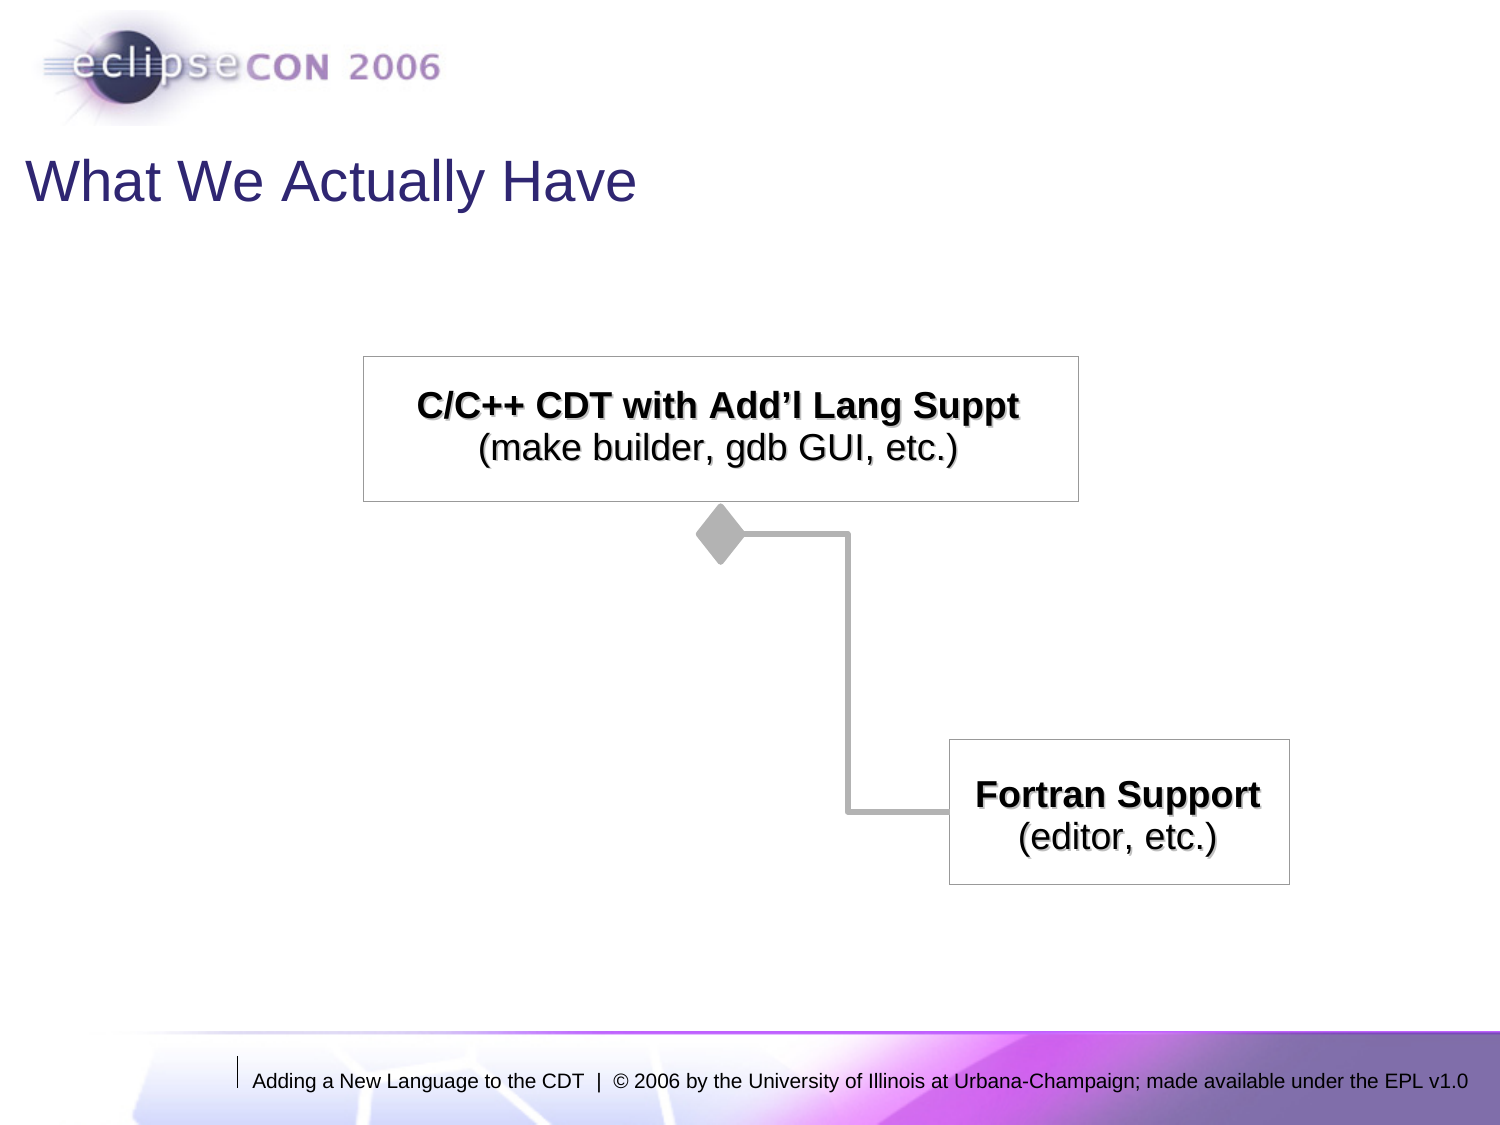

# What We Actually Have
C/C++ CDT with Add’l Lang Suppt
(make builder, gdb GUI, etc.)
Fortran Support
(editor, etc.)